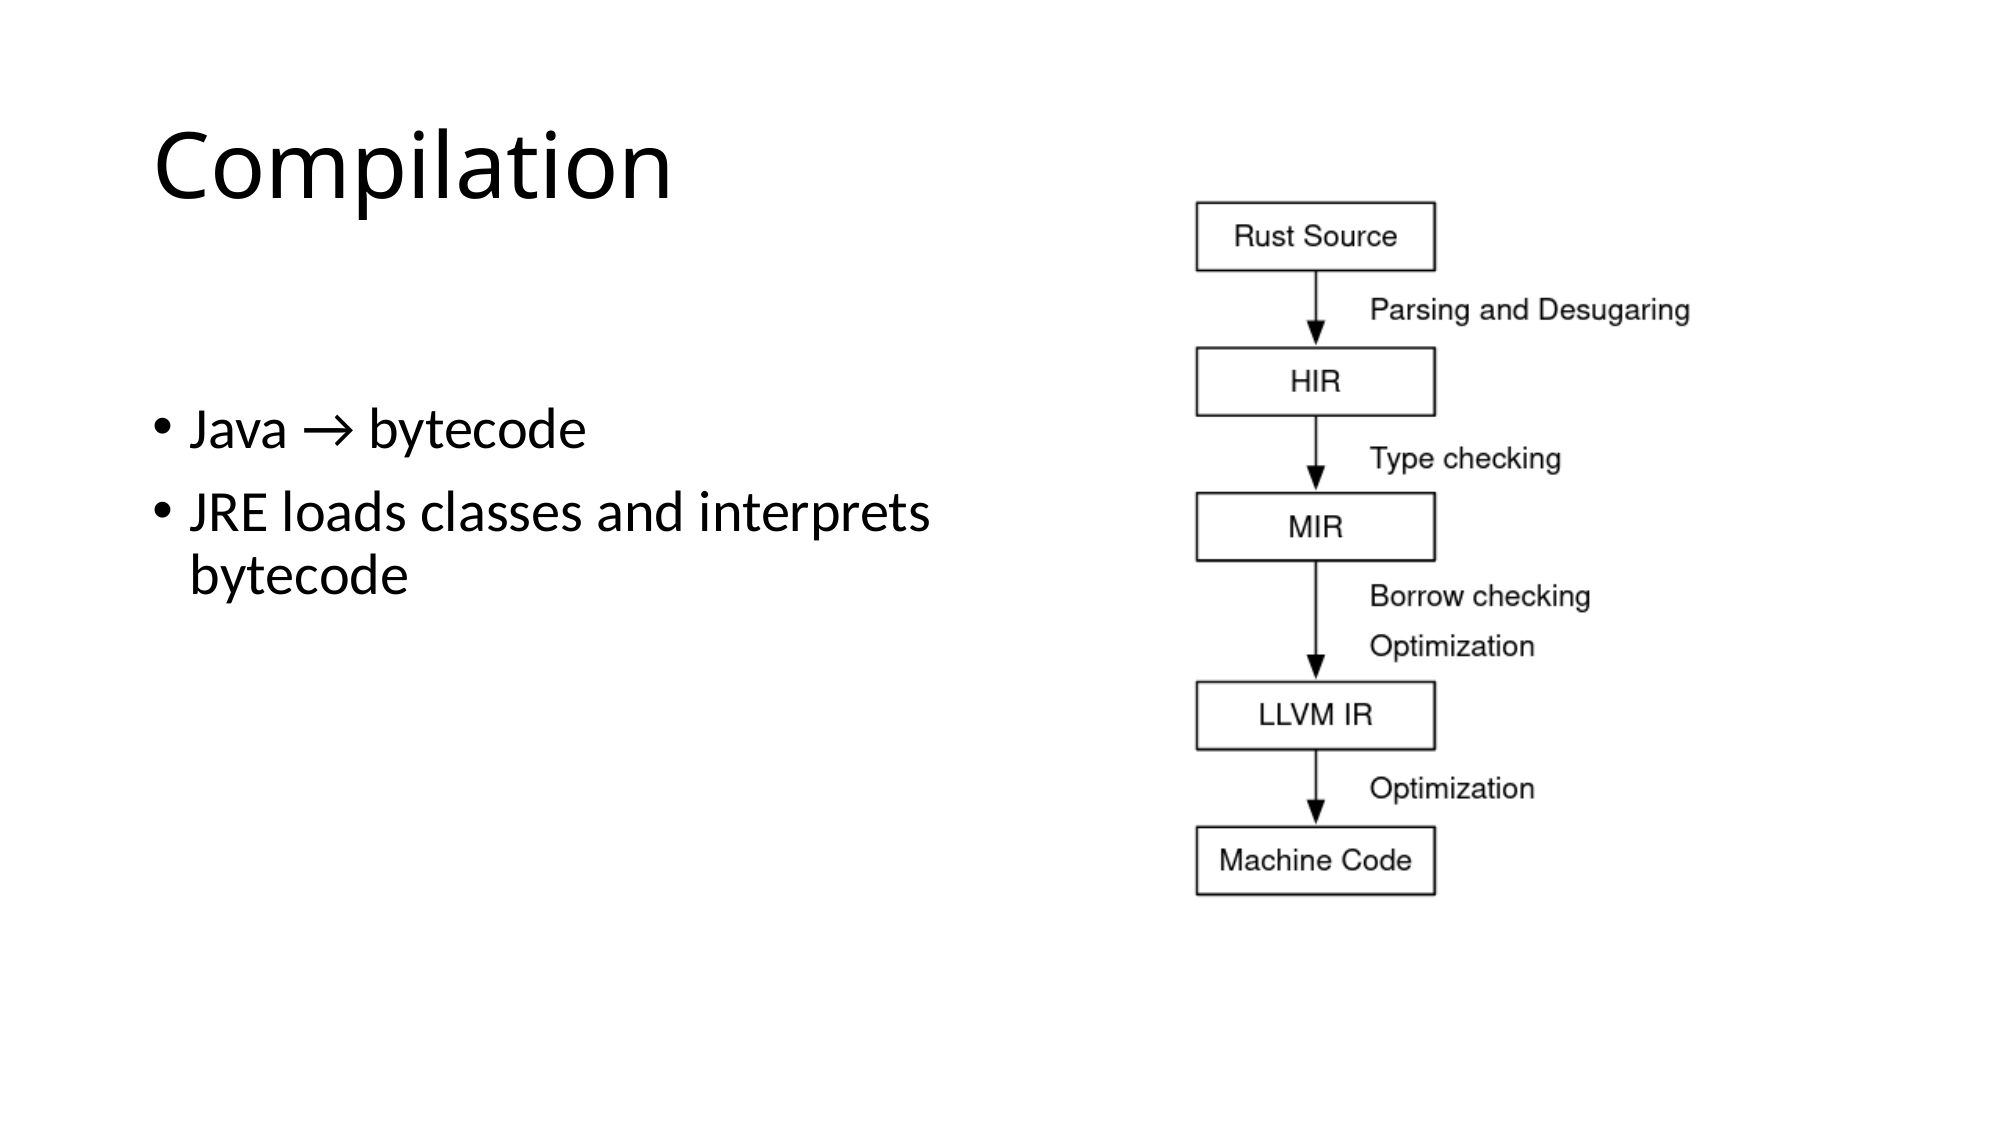

# Compilation
Java → bytecode
JRE loads classes and interprets bytecode